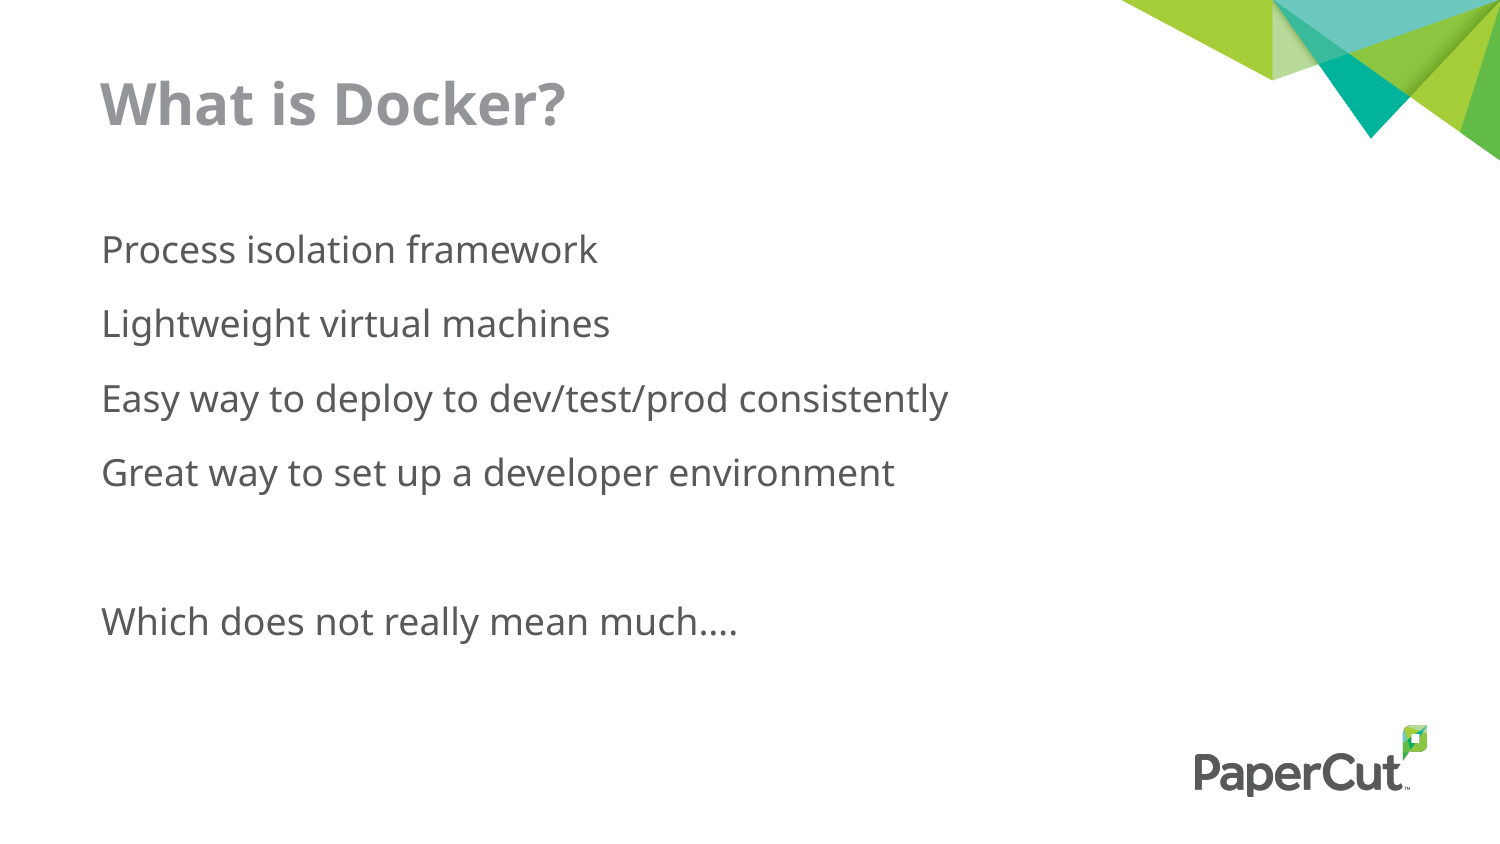

# What is Docker?
Process isolation framework
Lightweight virtual machines
Easy way to deploy to dev/test/prod consistently
Great way to set up a developer environment
Which does not really mean much….